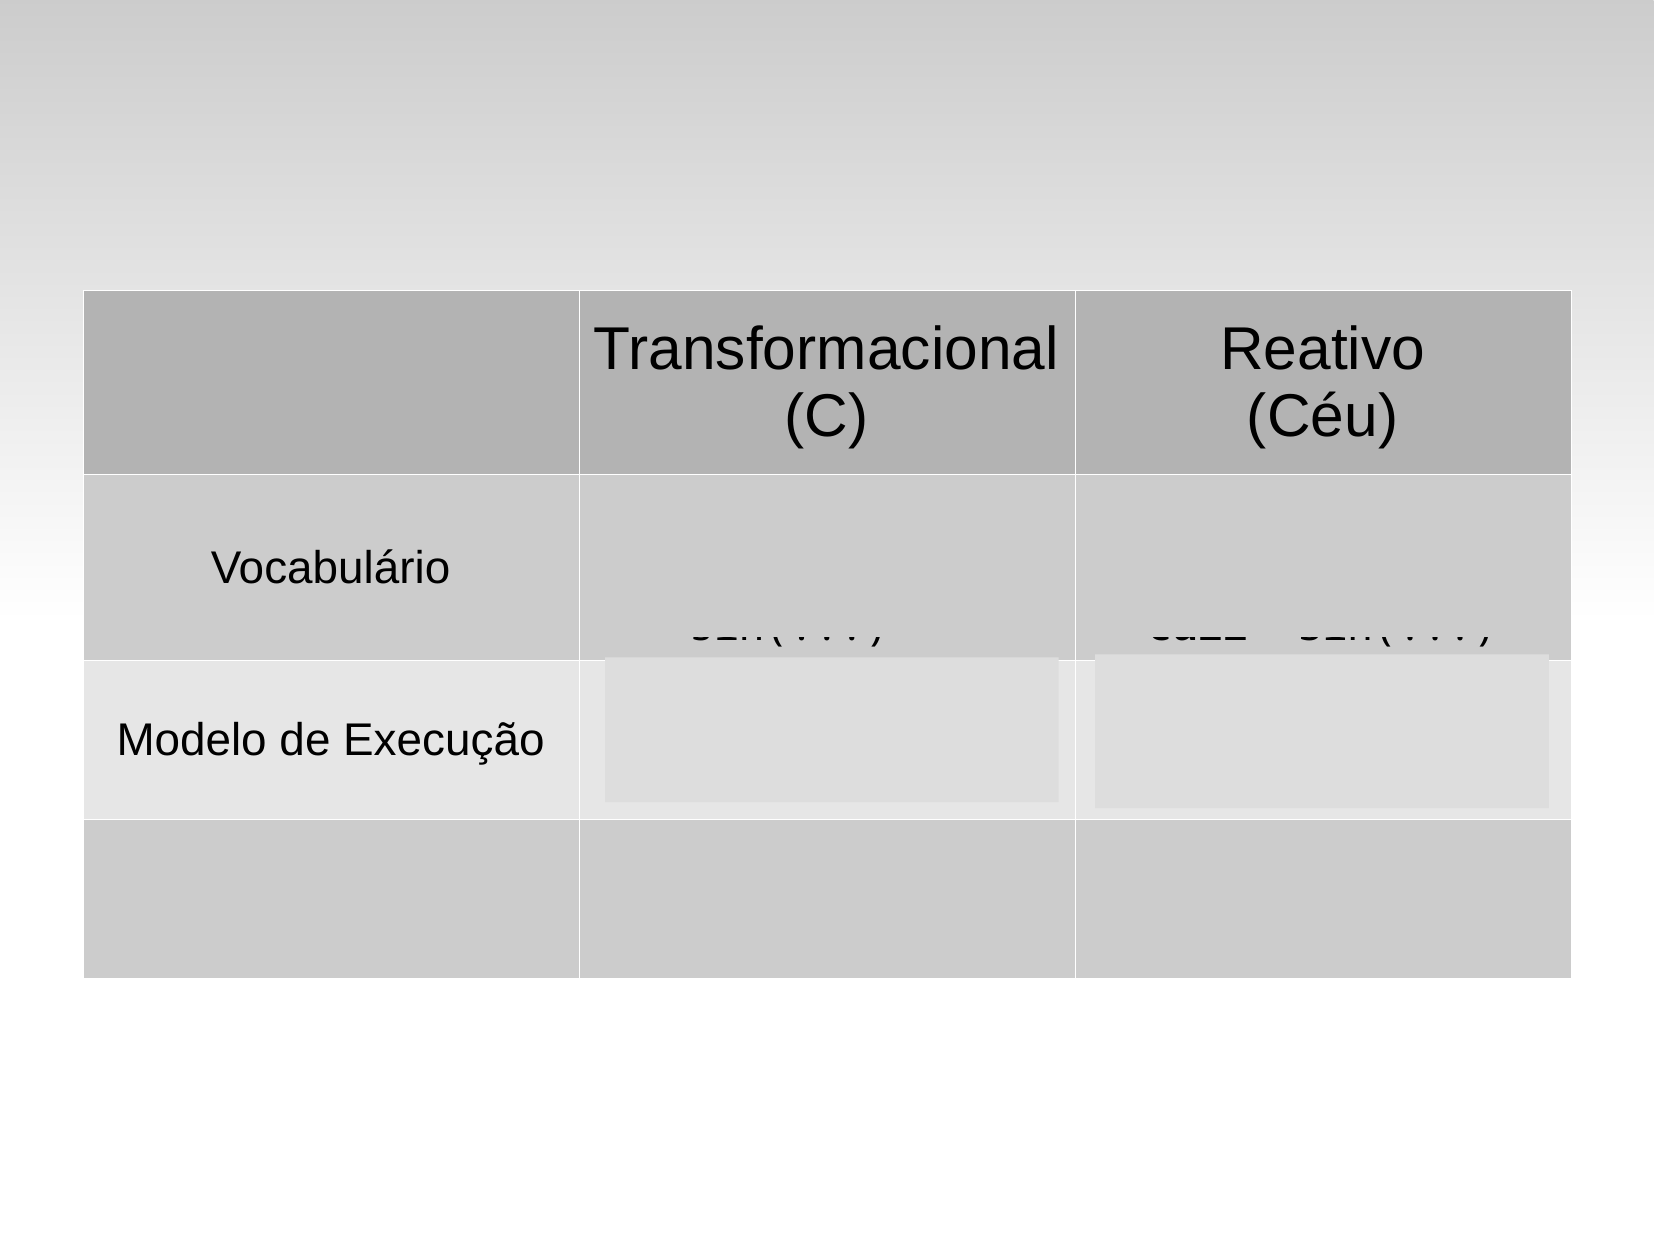

| | Transformacional (C) | Reativo (Céu) |
| --- | --- | --- |
| Vocabulário | scanf(...) printf(...) sin(...) | await BUTTON emit LED call Sin(...) |
| Modelo de Execução | Sequencial Von Neumann | Concorrente (vs Paralelo) par/or |
| | “Olhar para dentro” | “Olhar para fora” |